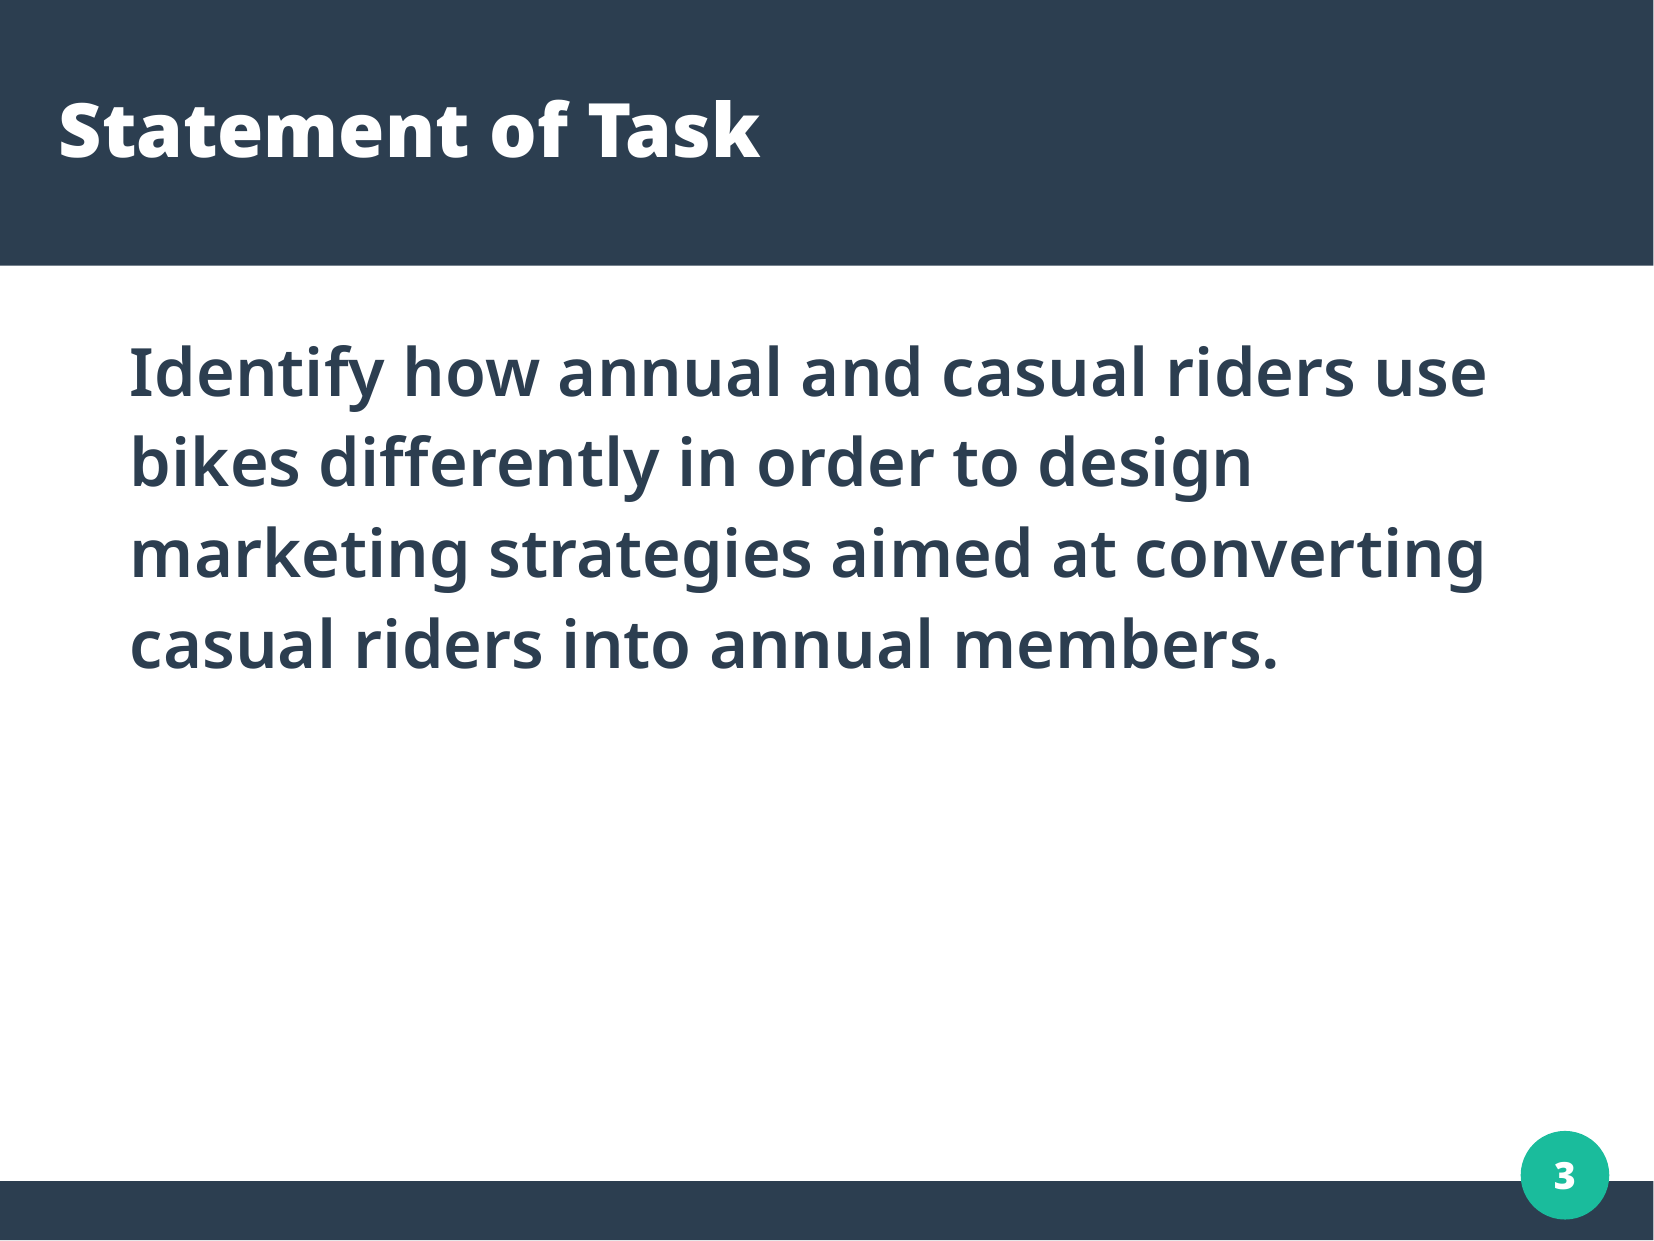

# Statement of Task
Identify how annual and casual riders use bikes differently in order to design marketing strategies aimed at converting casual riders into annual members.
3